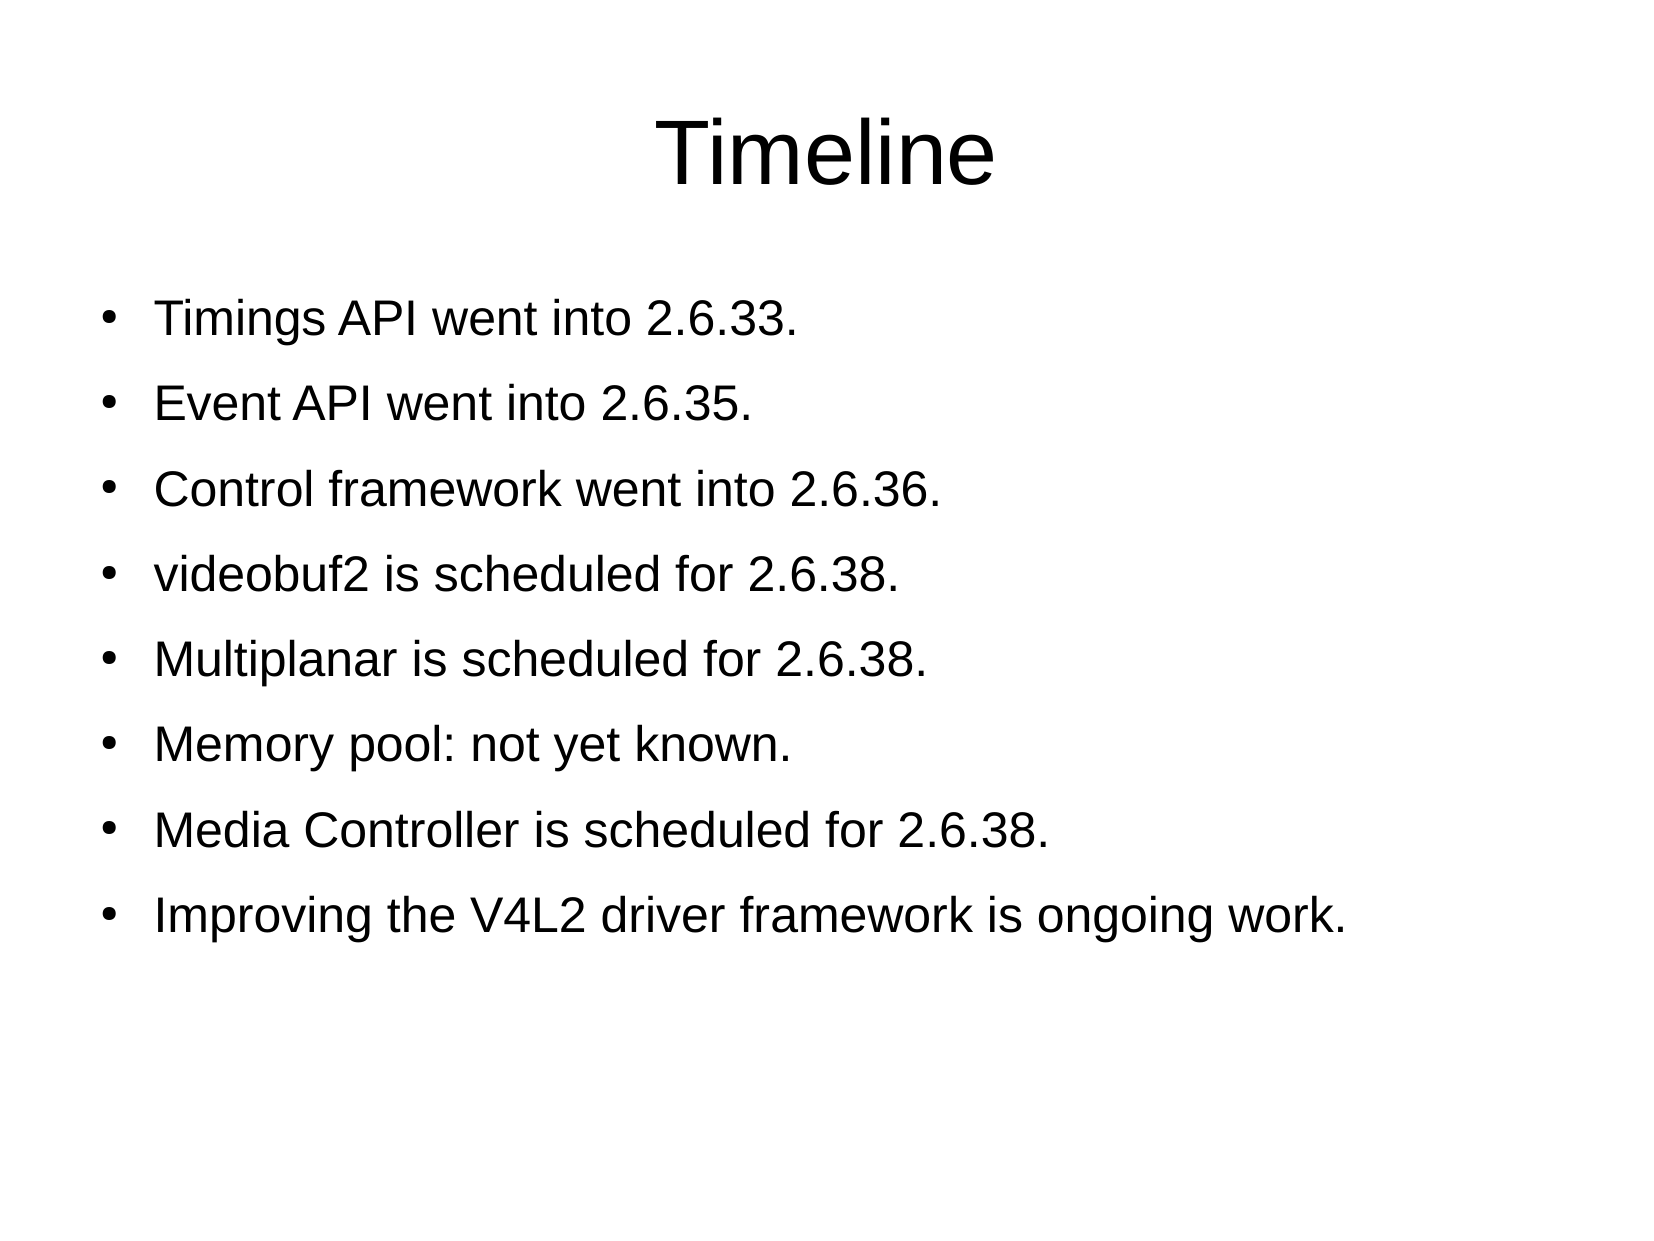

# Timeline
Timings API went into 2.6.33.
Event API went into 2.6.35.
Control framework went into 2.6.36.
videobuf2 is scheduled for 2.6.38.
Multiplanar is scheduled for 2.6.38.
Memory pool: not yet known.
Media Controller is scheduled for 2.6.38.
Improving the V4L2 driver framework is ongoing work.